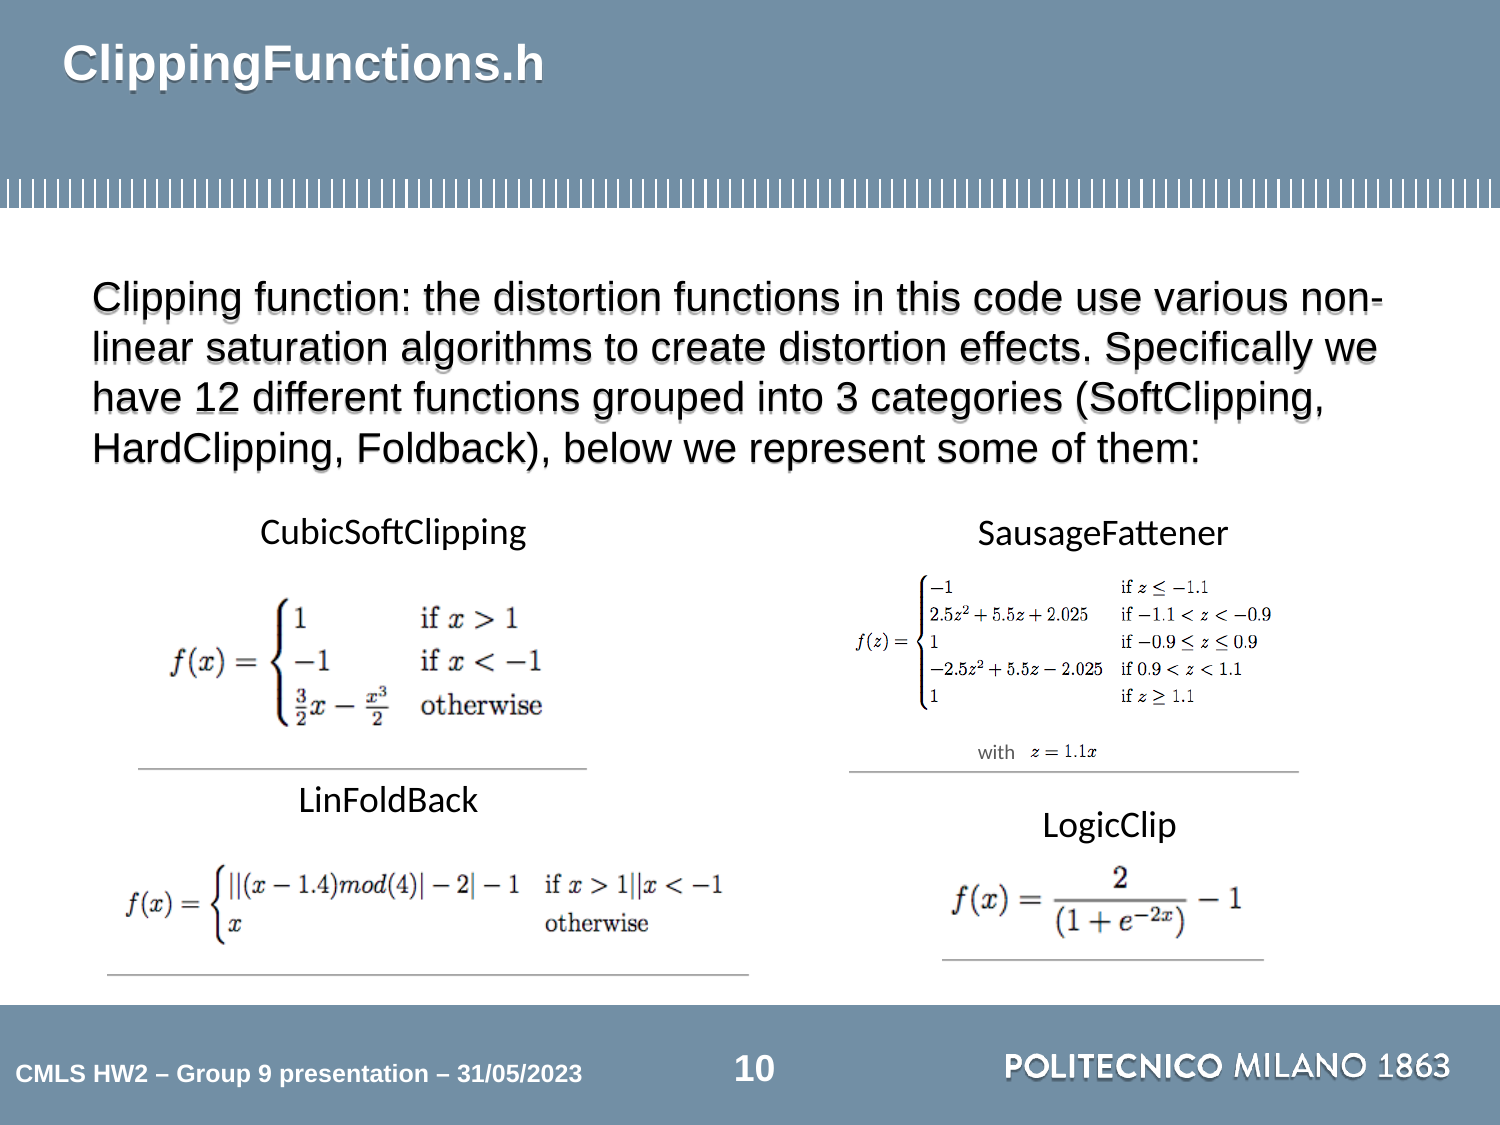

# ClippingFunctions.h
Clipping function: the distortion functions in this code use various non-linear saturation algorithms to create distortion effects. Specifically we have 12 different functions grouped into 3 categories (SoftClipping, HardClipping, Foldback), below we represent some of them:
CubicSoftClipping
SausageFattener
with
LinFoldBack
LogicClip
10
CMLS HW2 – Group 9 presentation – 31/05/2023